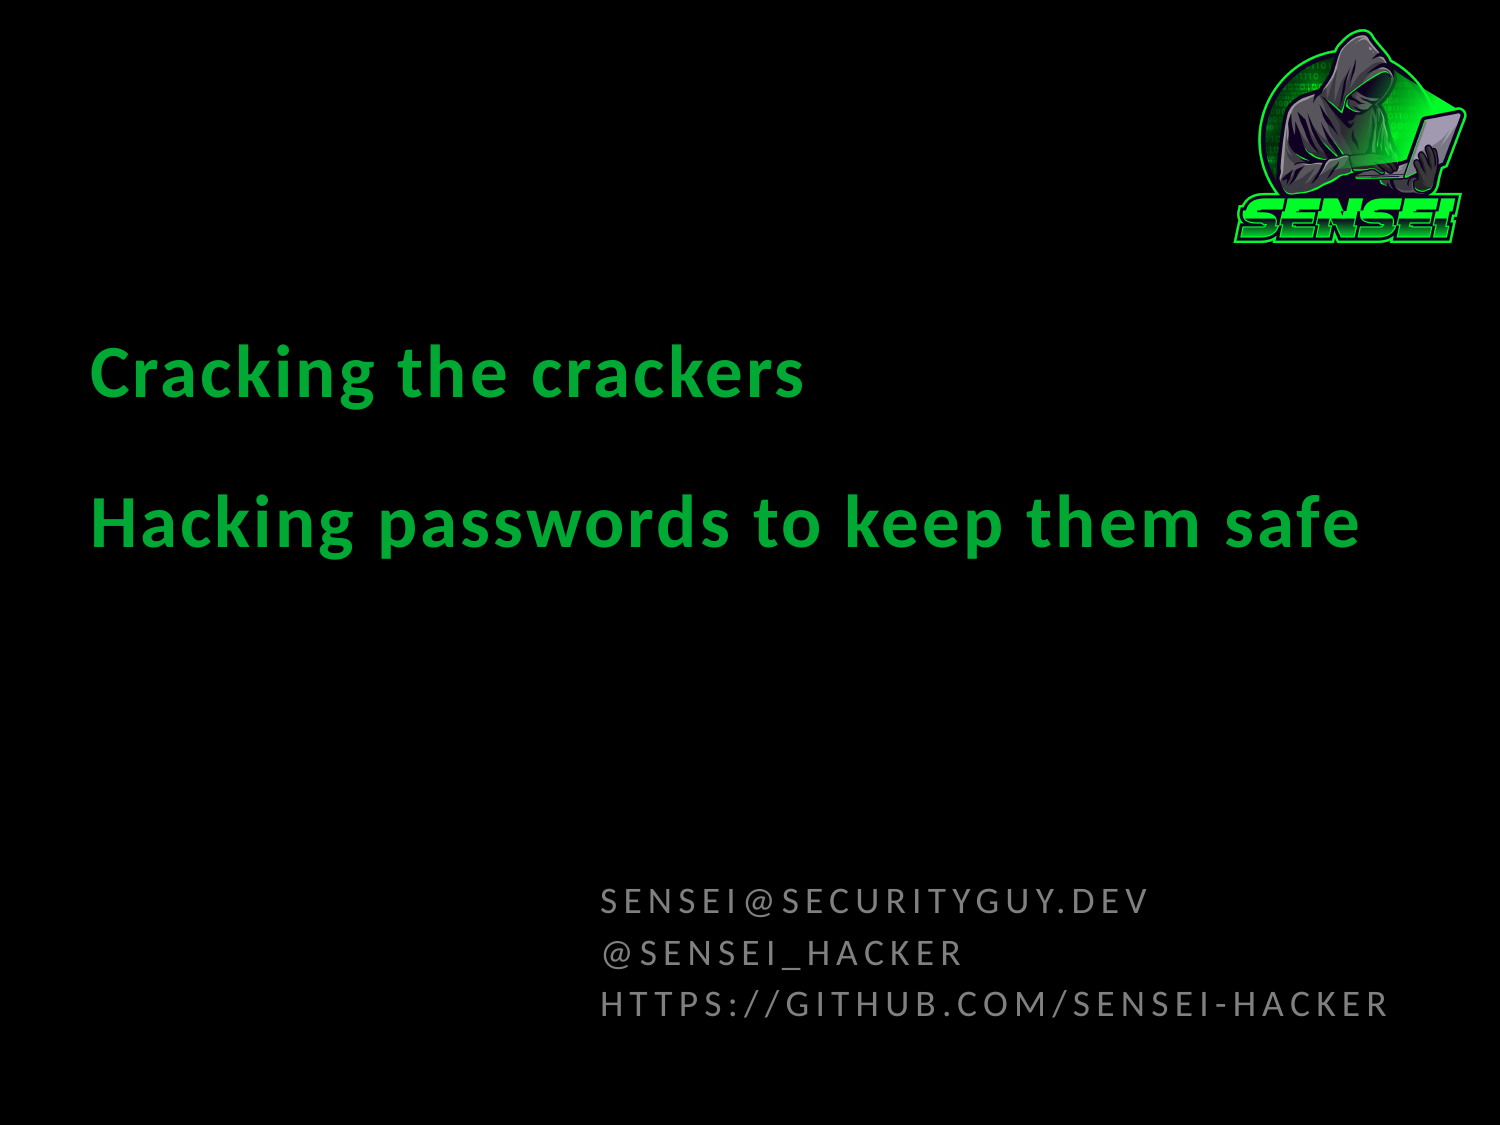

# Cracking the crackers Hacking passwords to keep them safe
sensei@securityguy.dev
@sensei_hacker
https://github.com/sensei-hacker